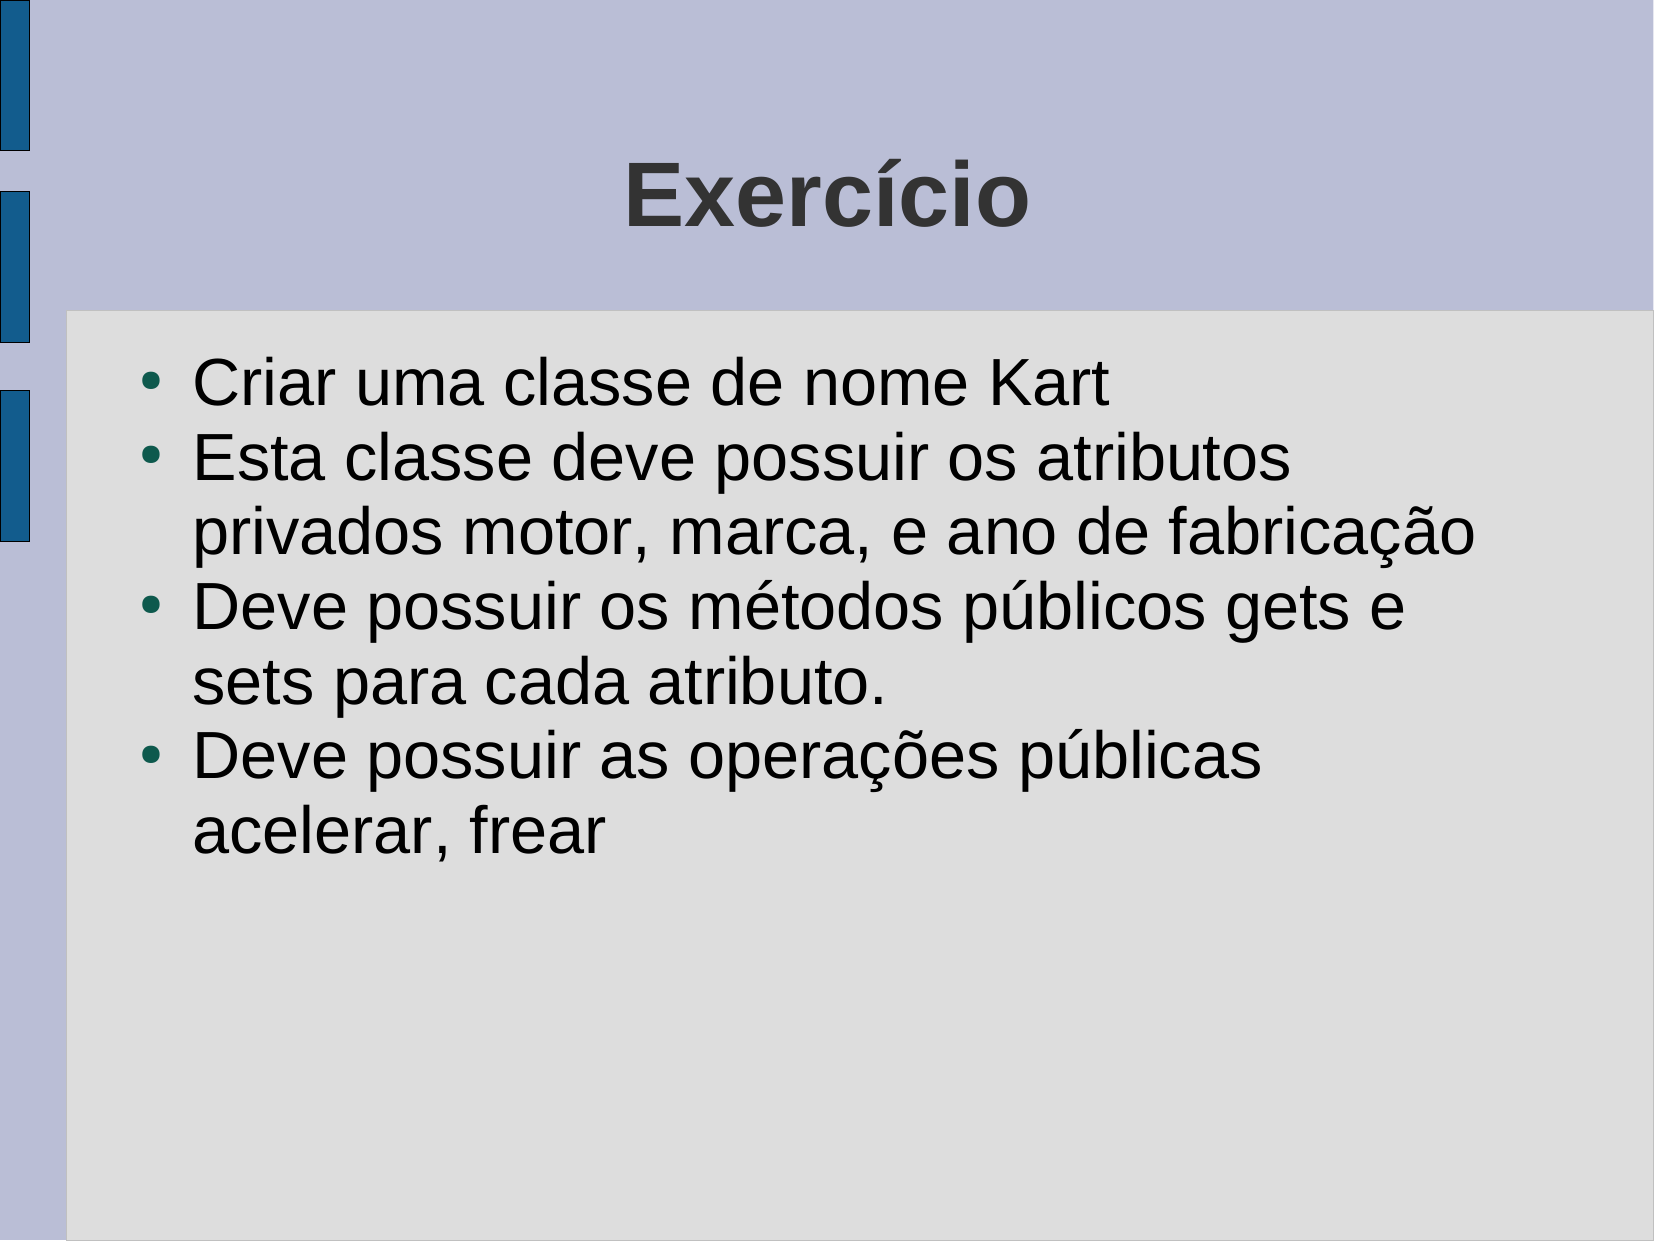

# Exercício
Criar uma classe de nome Kart
Esta classe deve possuir os atributos privados motor, marca, e ano de fabricação
Deve possuir os métodos públicos gets e sets para cada atributo.
Deve possuir as operações públicas acelerar, frear